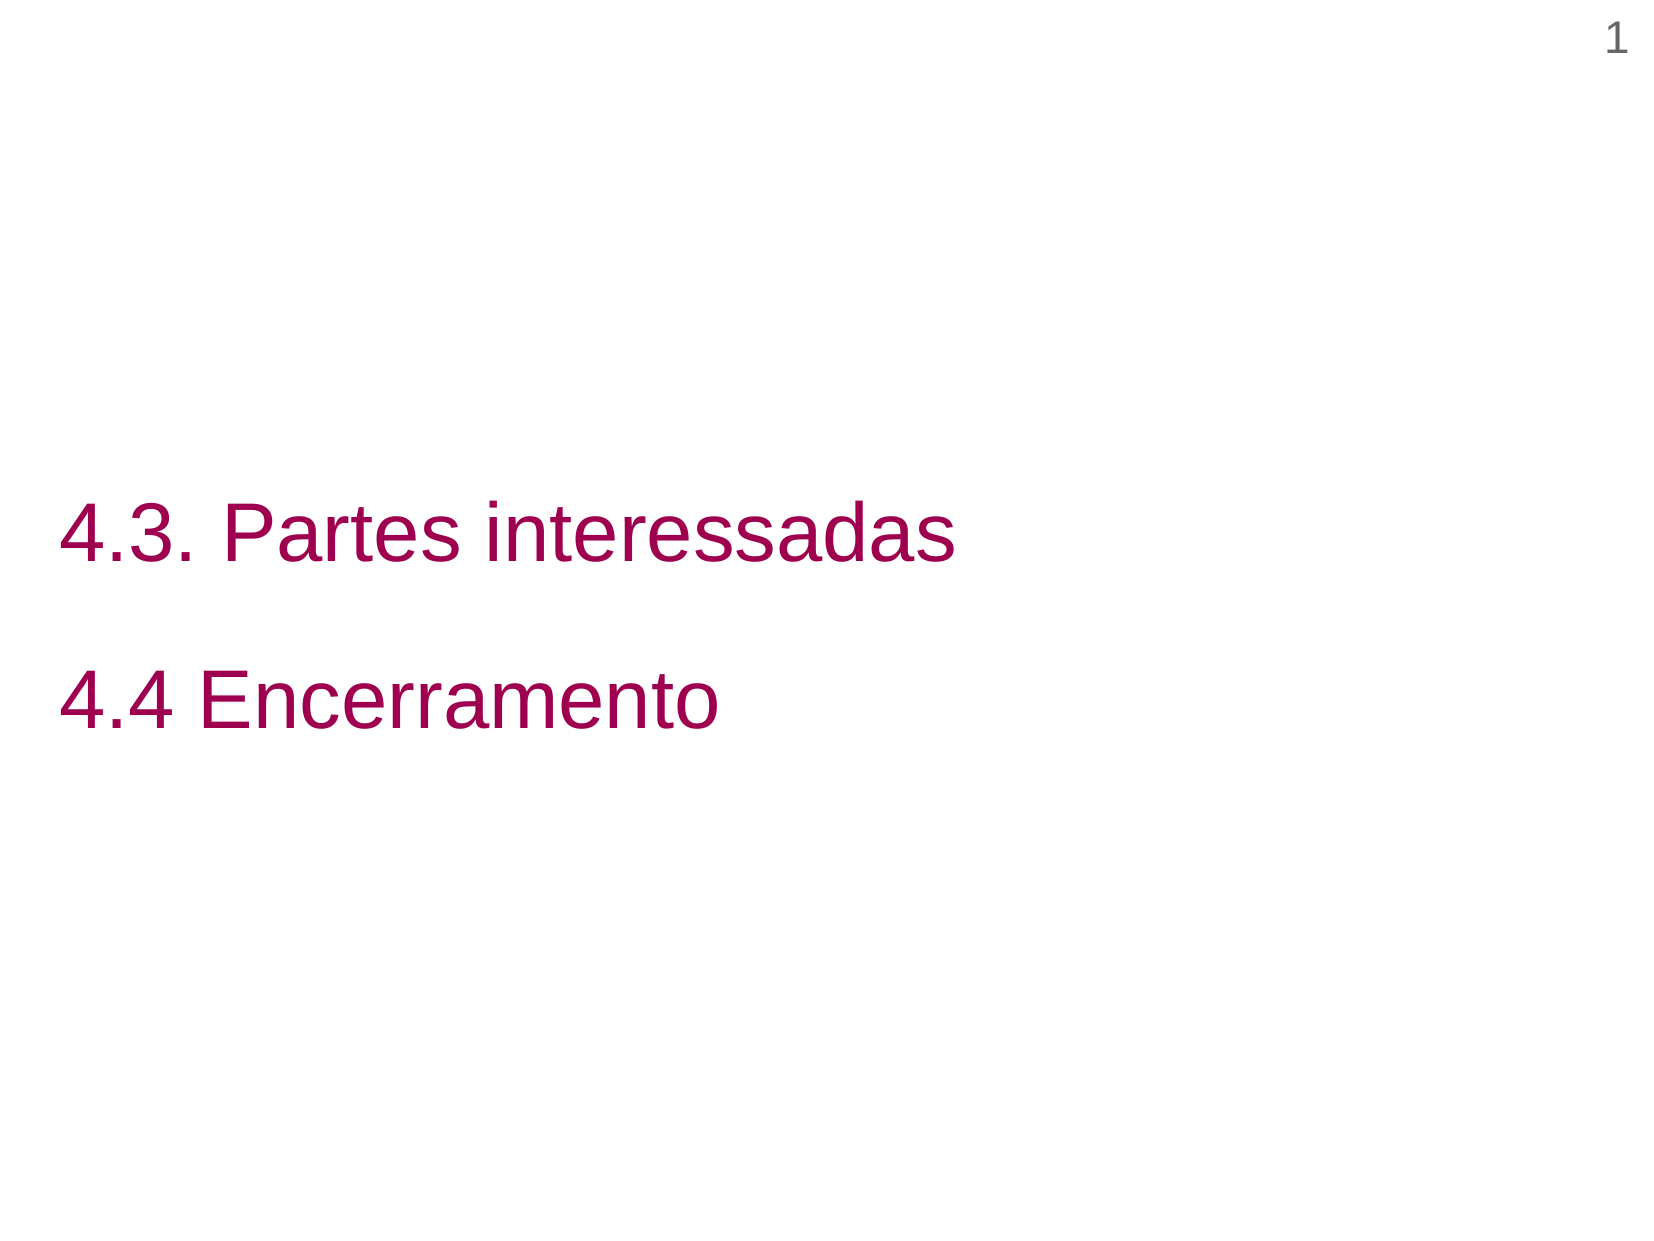

1
# 4.3. Partes interessadas 4.4 Encerramento